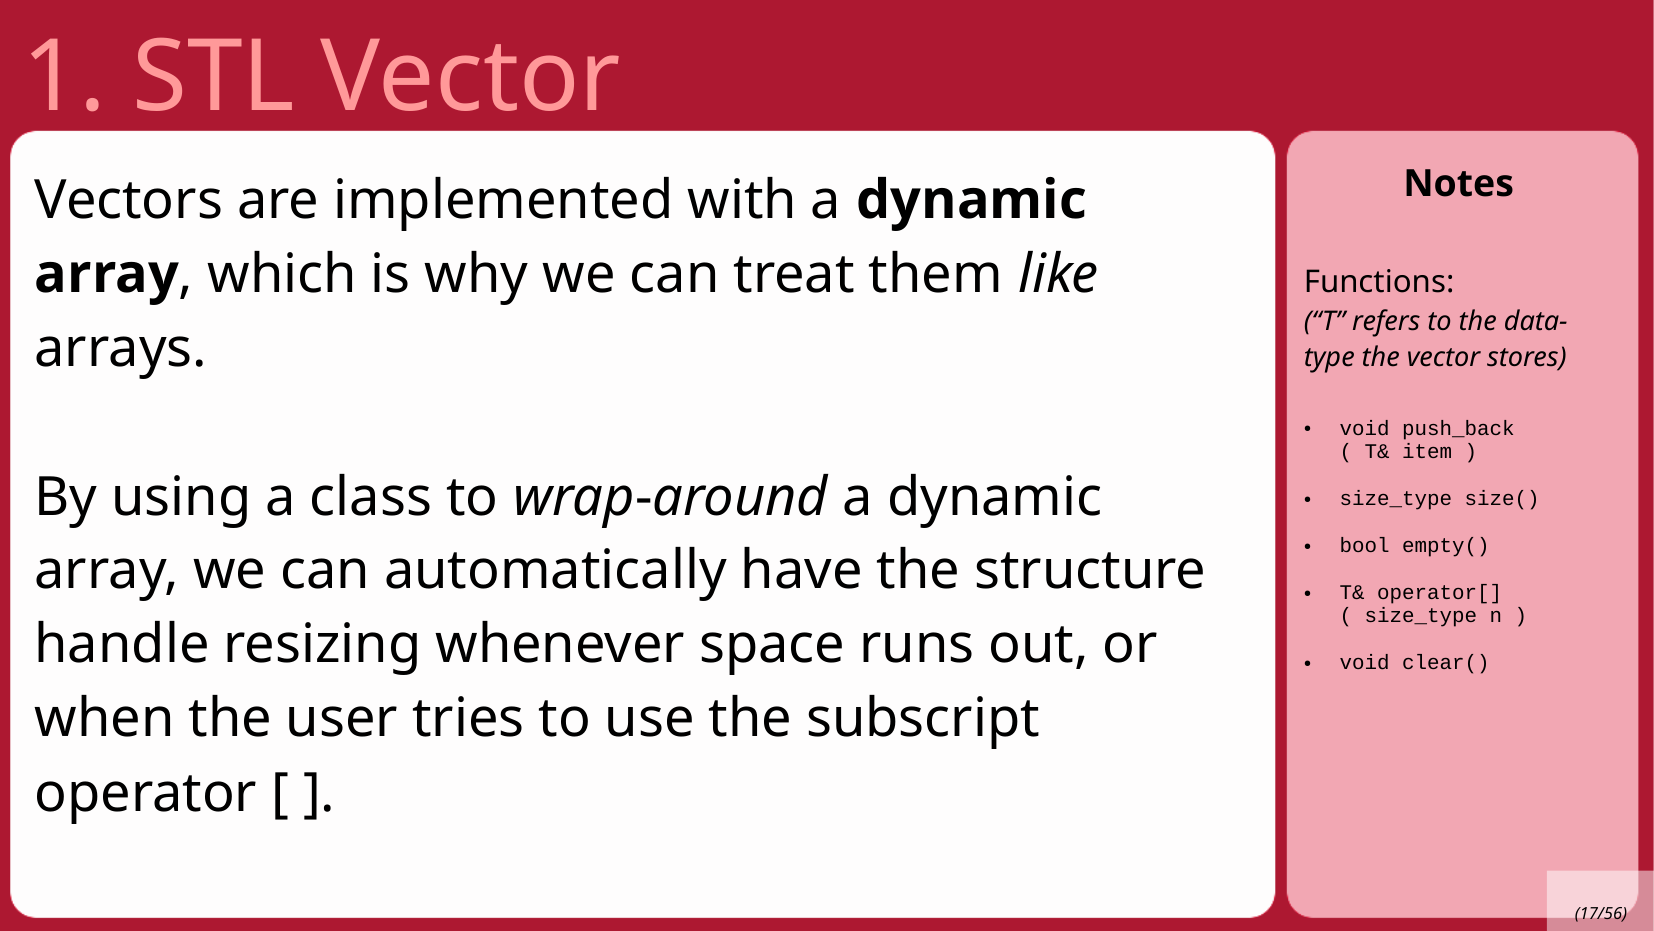

# 1. STL Vector
Notes
Functions:
(“T” refers to the data-type the vector stores)
void push_back
( T& item )
size_type size()
bool empty()
T& operator[]( size_type n )
void clear()
Vectors are implemented with a dynamic array, which is why we can treat them like arrays.
By using a class to wrap-around a dynamic array, we can automatically have the structure handle resizing whenever space runs out, or when the user tries to use the subscript operator [ ].